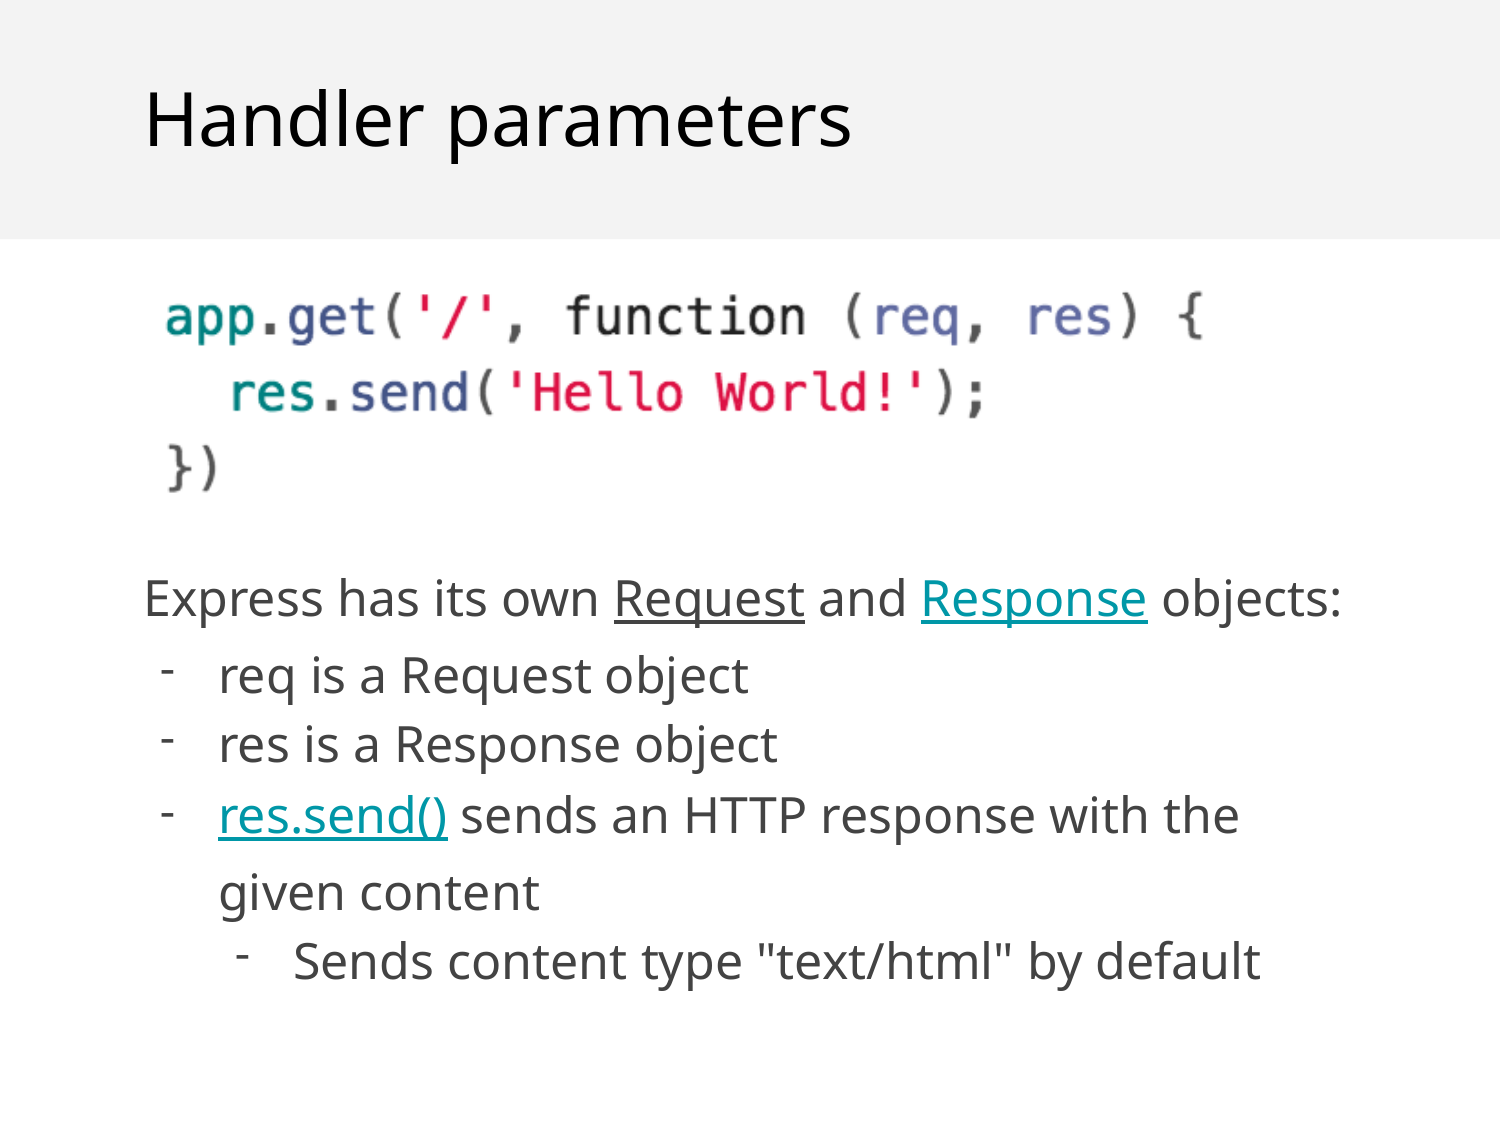

# Handler parameters
Express has its own Request and Response objects:
req is a Request object
res is a Response object
res.send() sends an HTTP response with the given content
Sends content type "text/html" by default